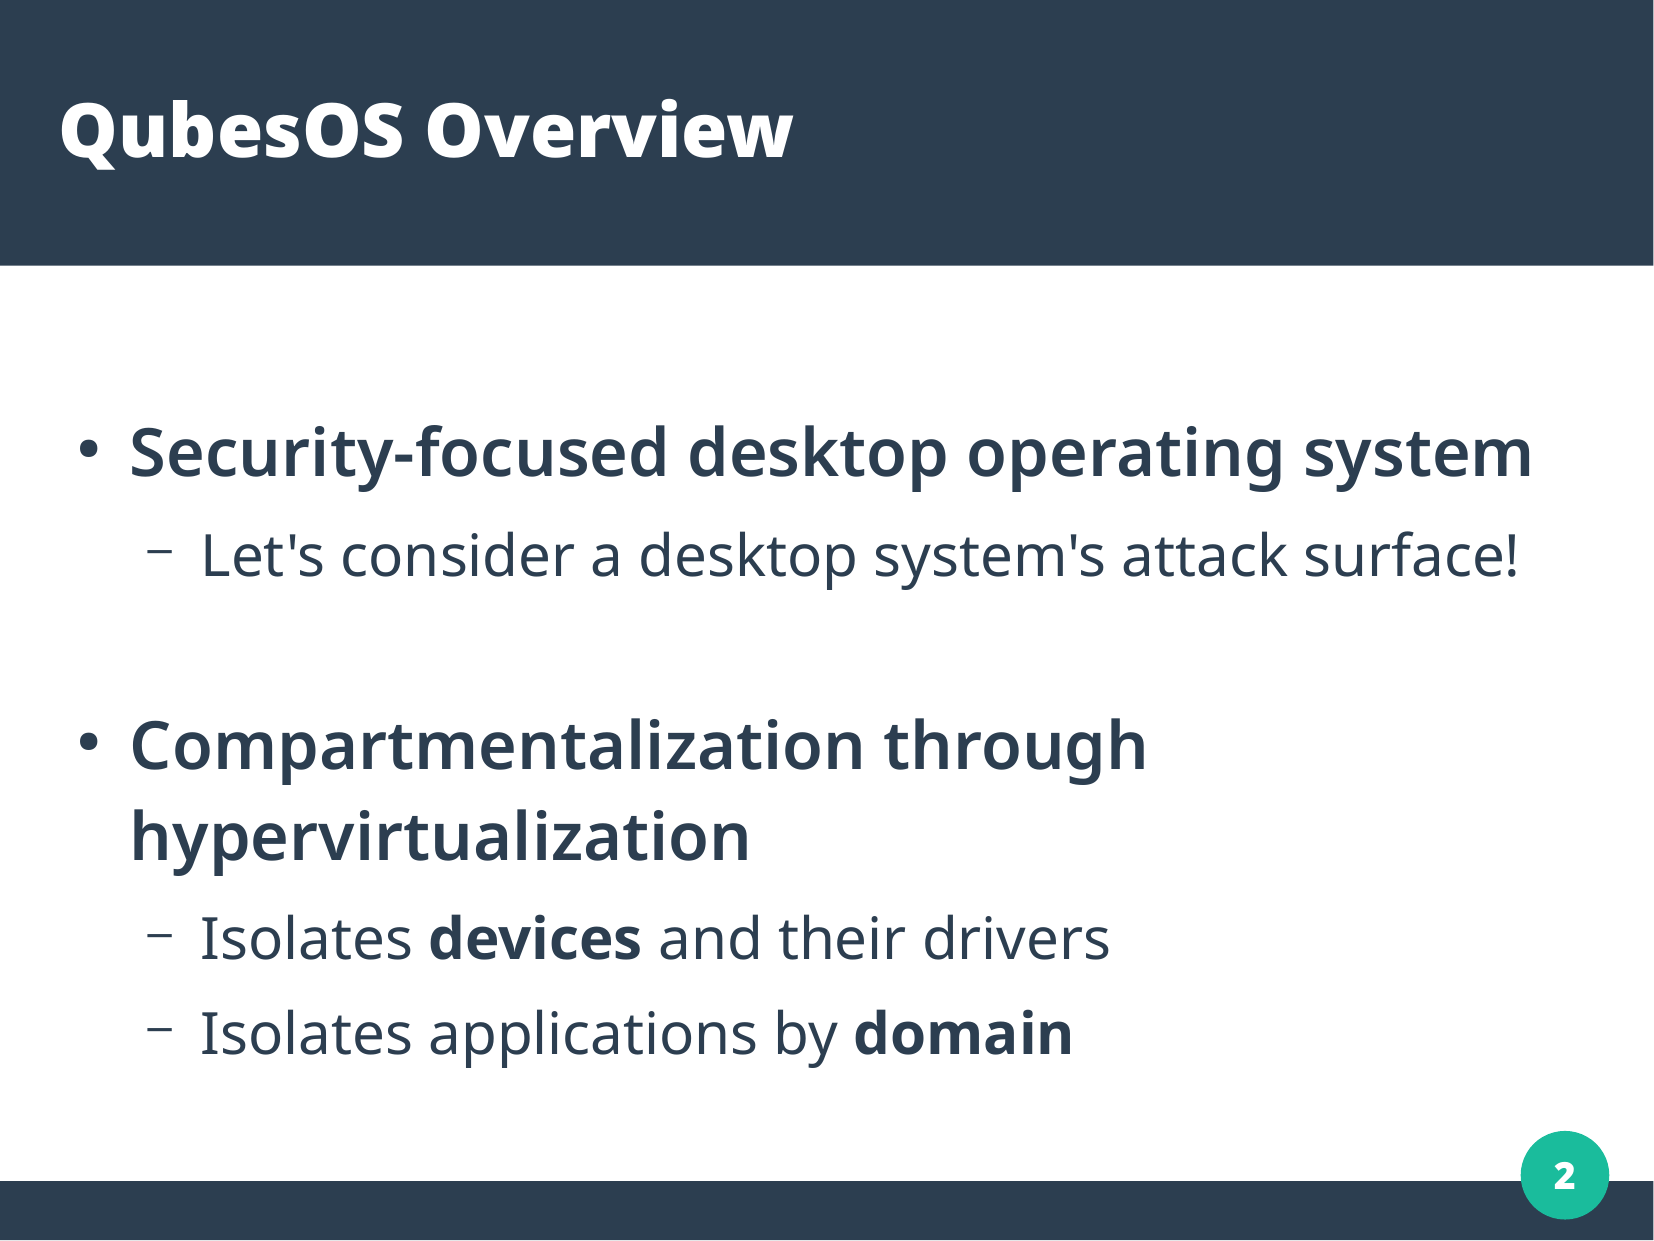

# QubesOS Overview
Security-focused desktop operating system
Let's consider a desktop system's attack surface!
Compartmentalization through hypervirtualization
Isolates devices and their drivers
Isolates applications by domain
2